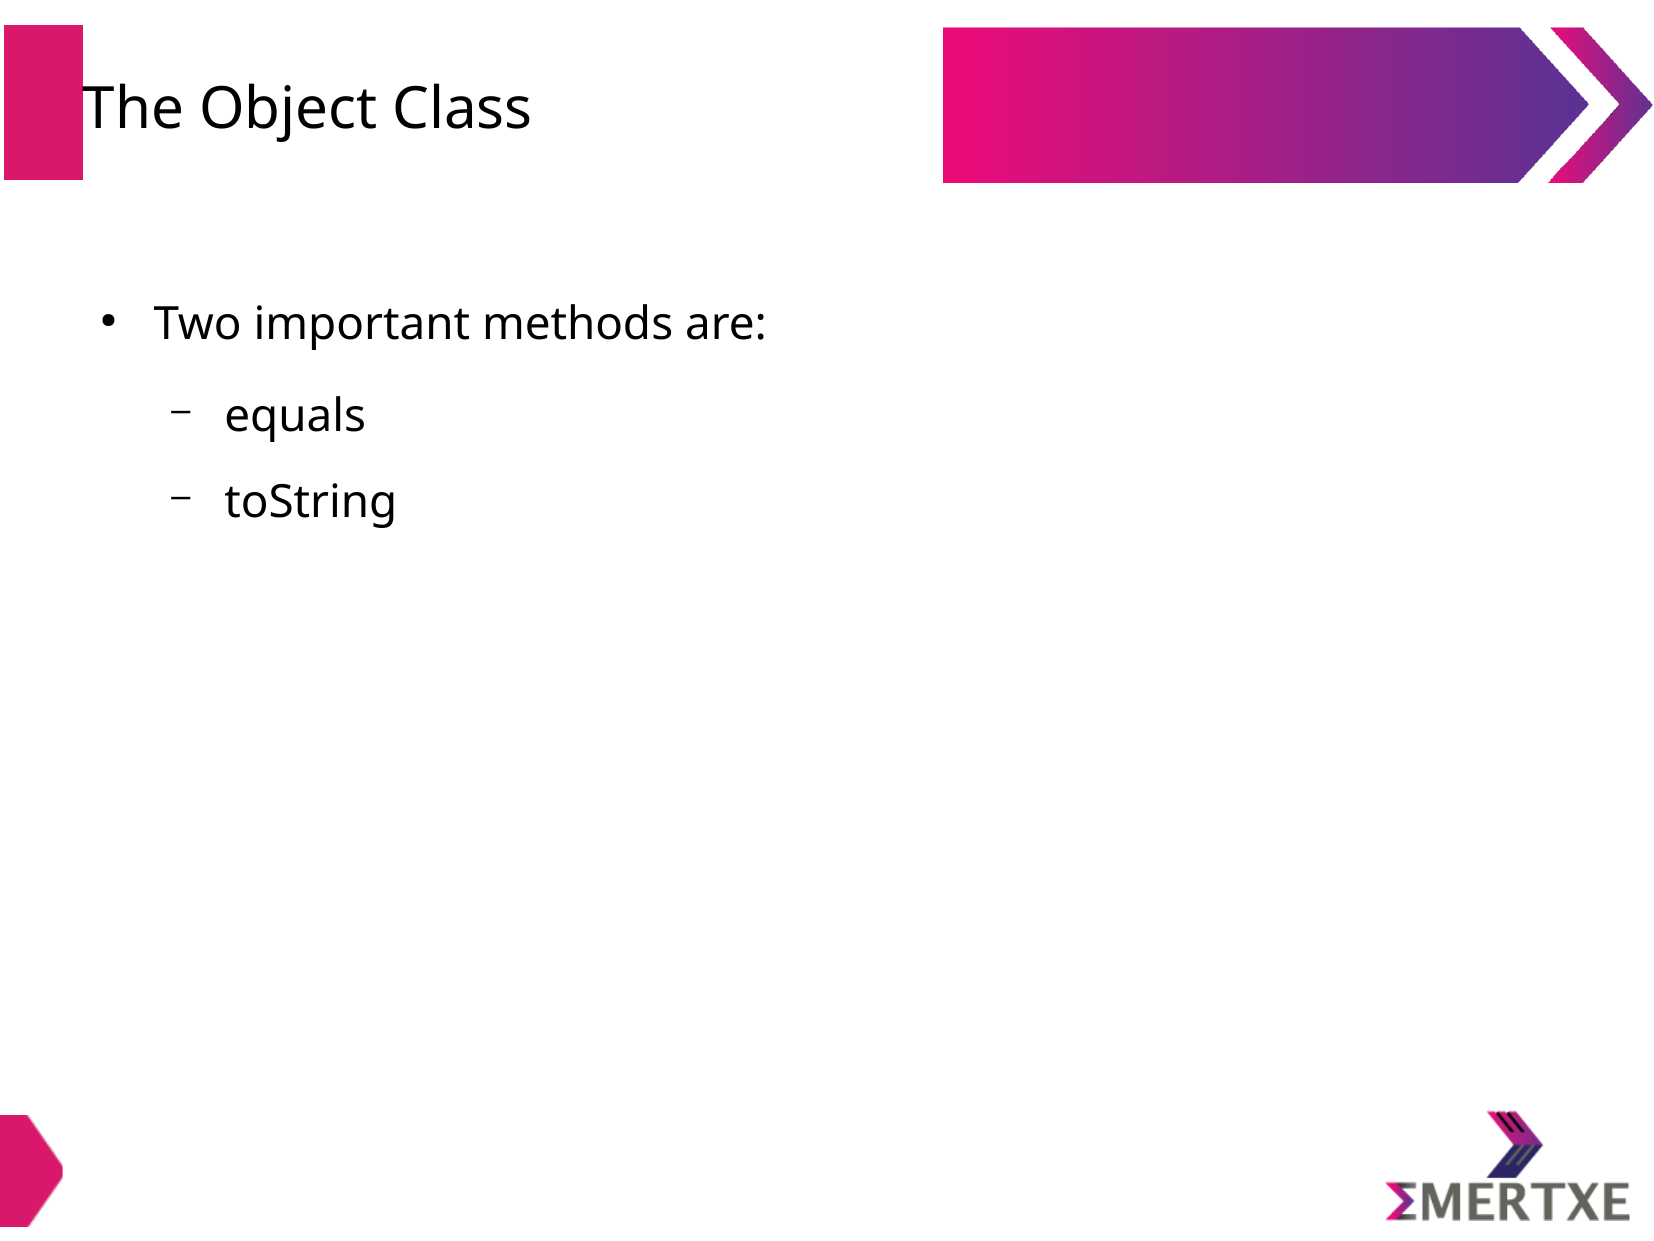

# The Object Class
Two important methods are:
equals
toString